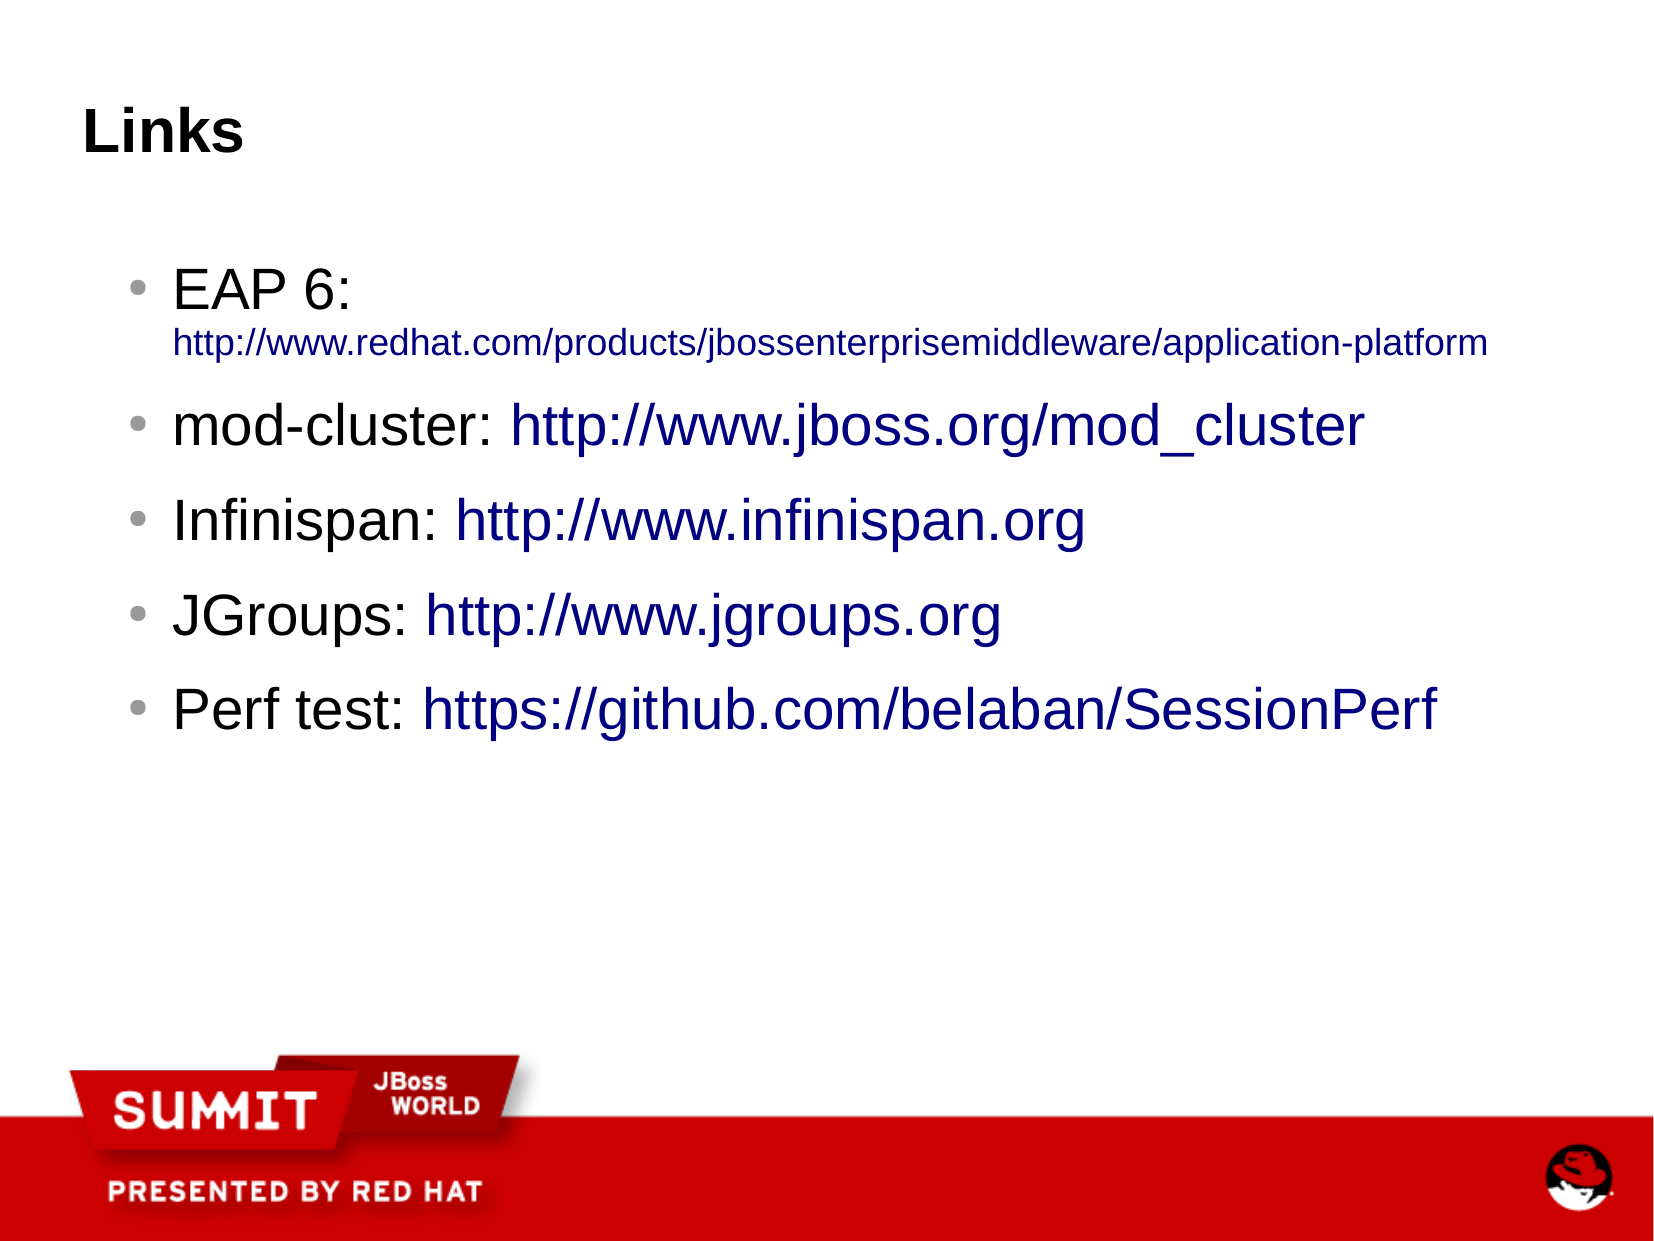

# Links
EAP 6: http://www.redhat.com/products/jbossenterprisemiddleware/application-platform
mod-cluster: http://www.jboss.org/mod_cluster
Infinispan: http://www.infinispan.org
JGroups: http://www.jgroups.org
Perf test: https://github.com/belaban/SessionPerf